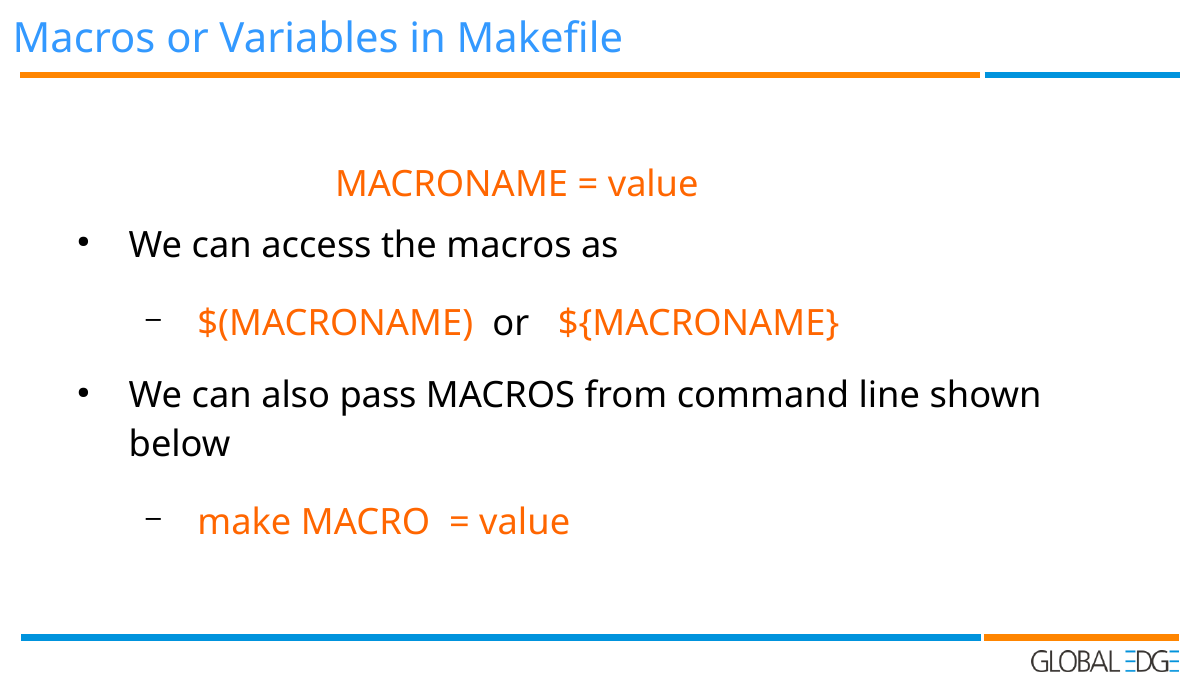

# Macros or Variables in Makefile
MACRONAME = value
We can access the macros as
$(MACRONAME) or ${MACRONAME}
We can also pass MACROS from command line shown below
make MACRO = value